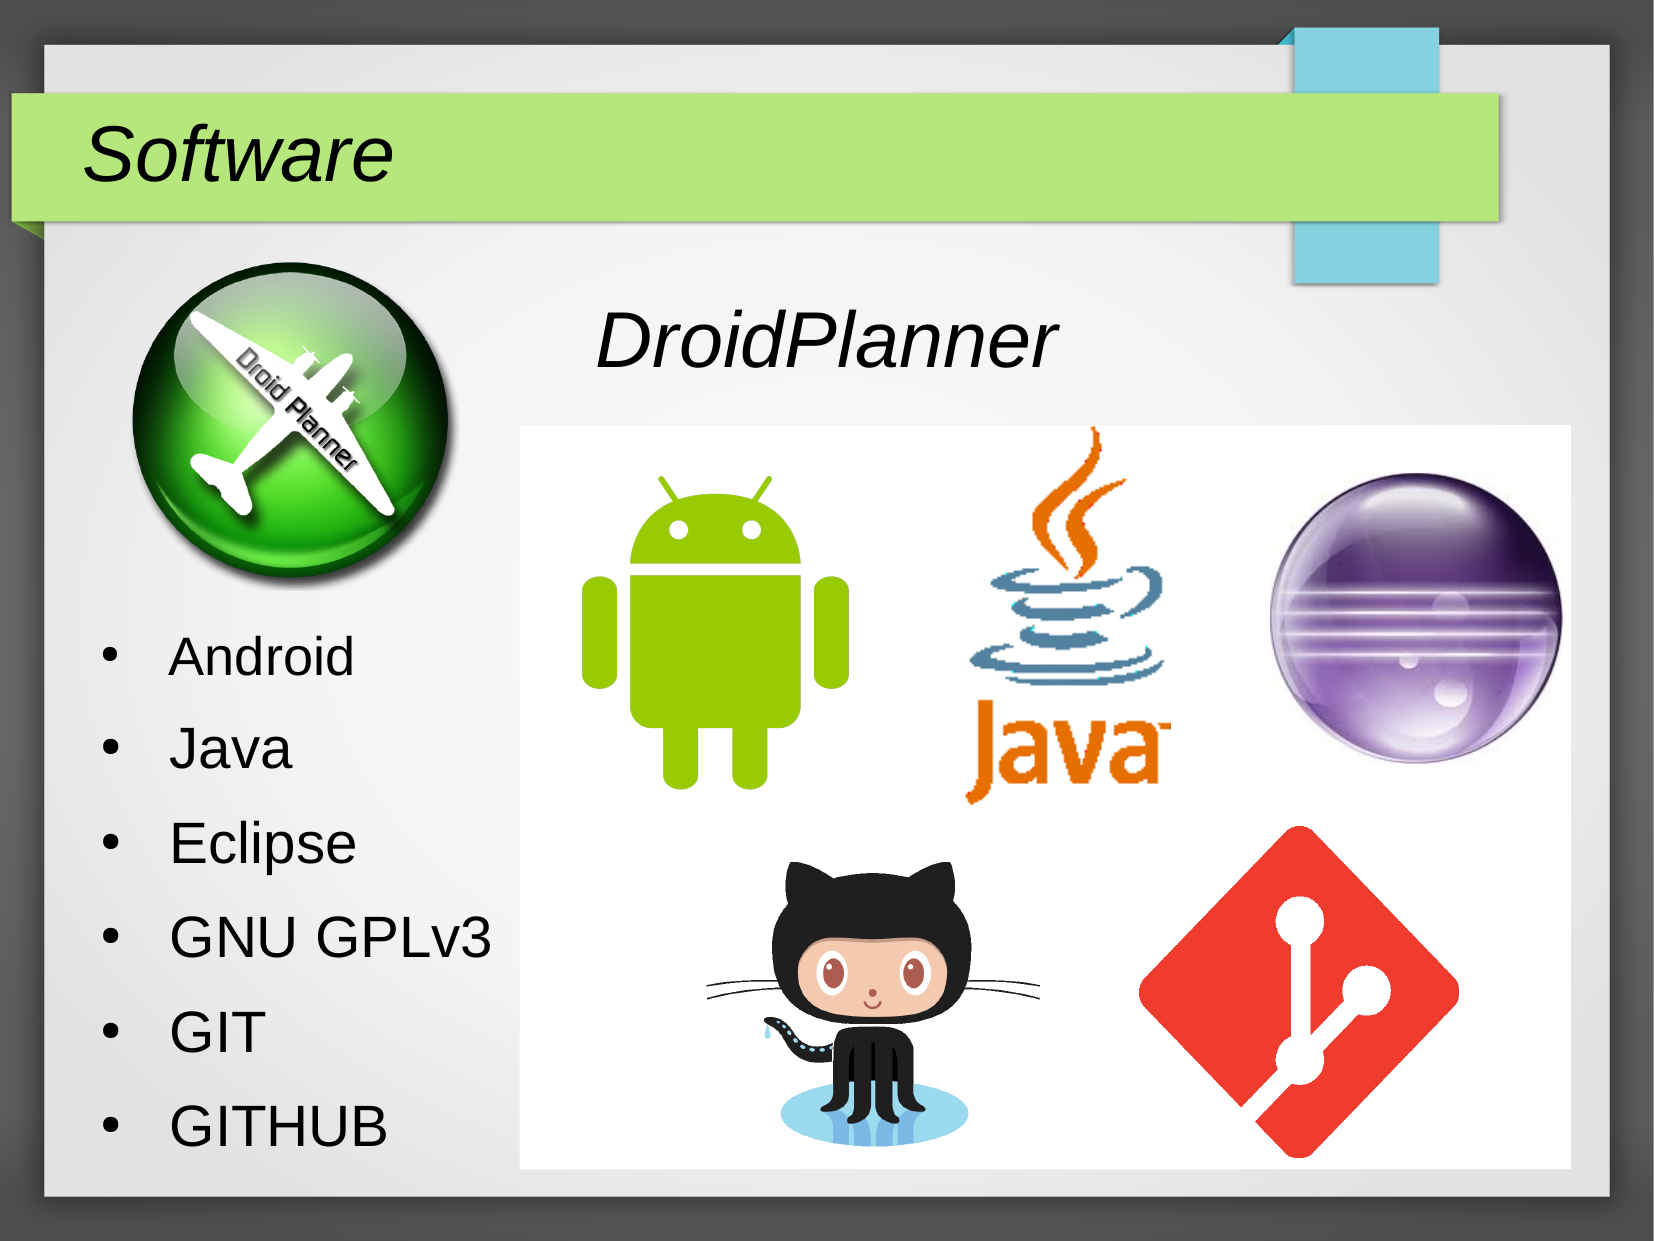

# Software
DroidPlanner
 Android
 Java
 Eclipse
 GNU GPLv3
 GIT
 GITHUB